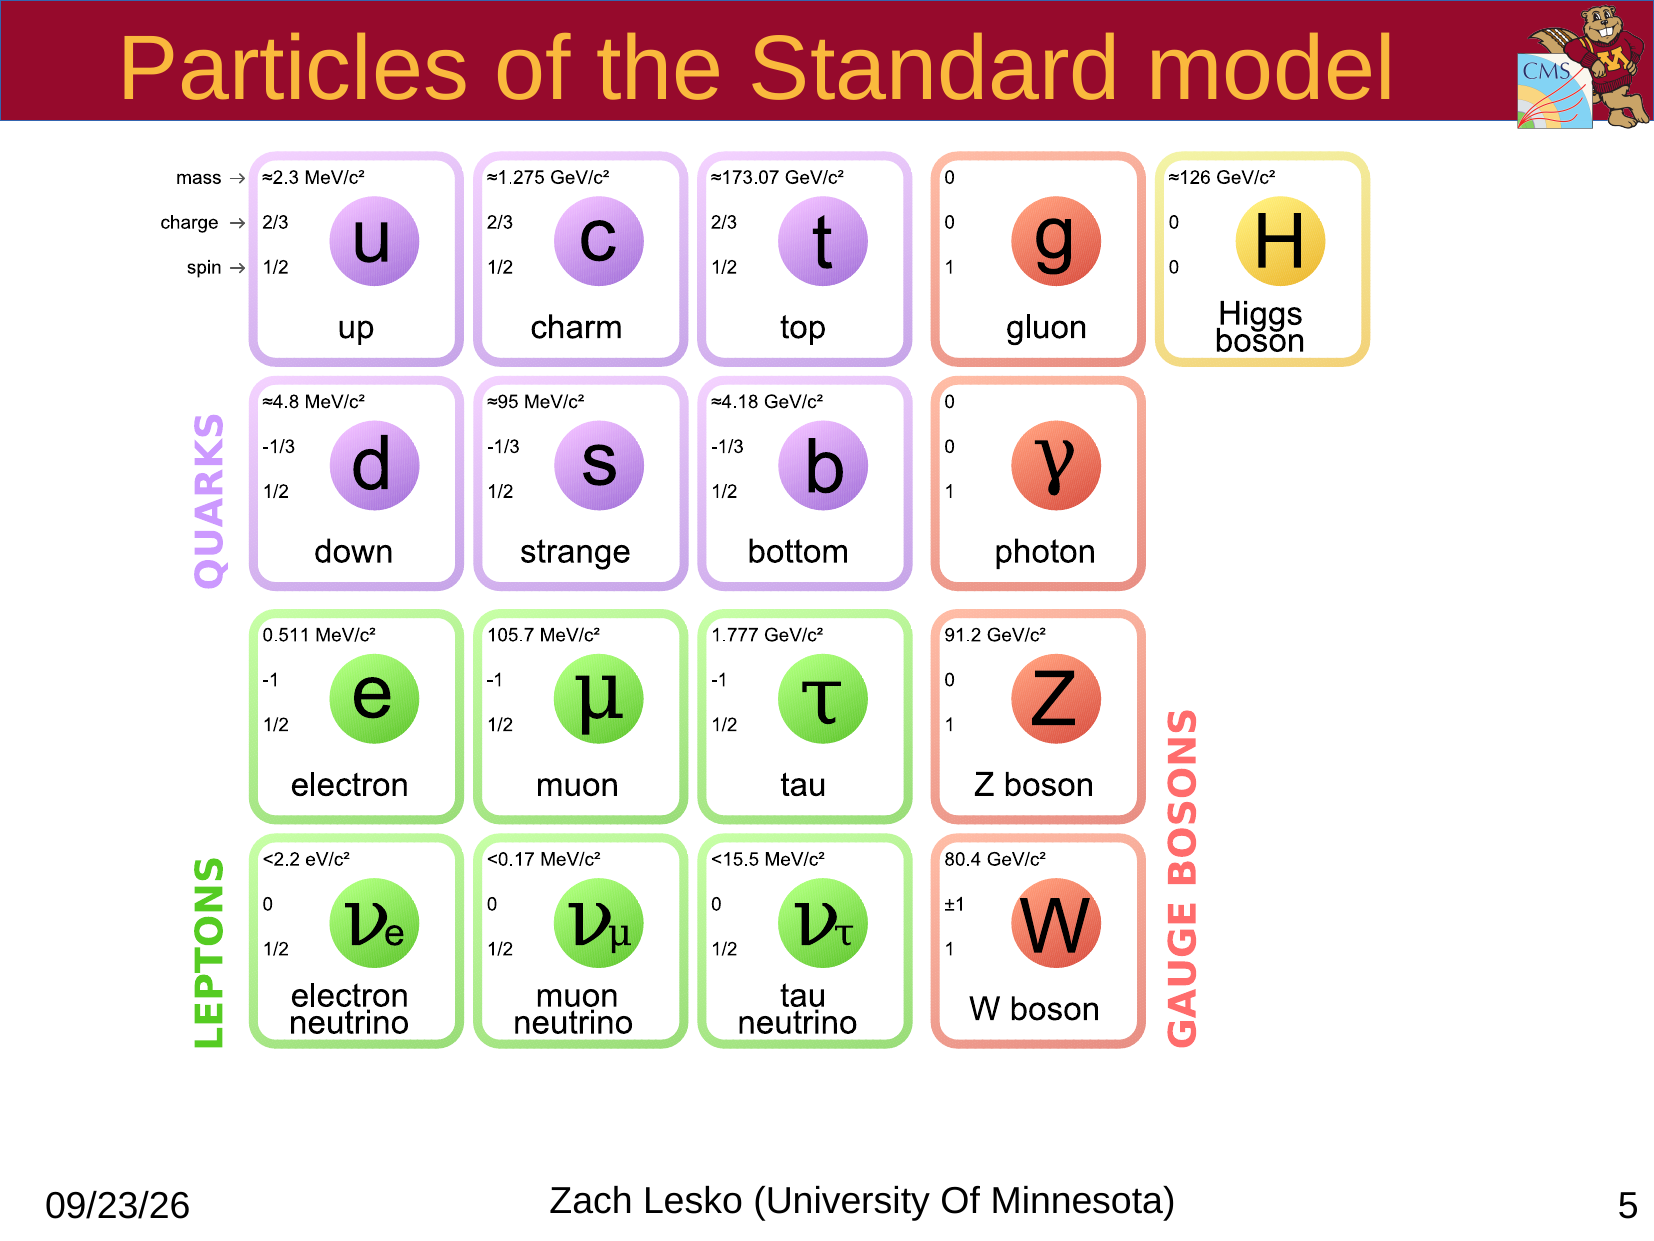

# Particles of the Standard model
Zach Lesko (University Of Minnesota)
5